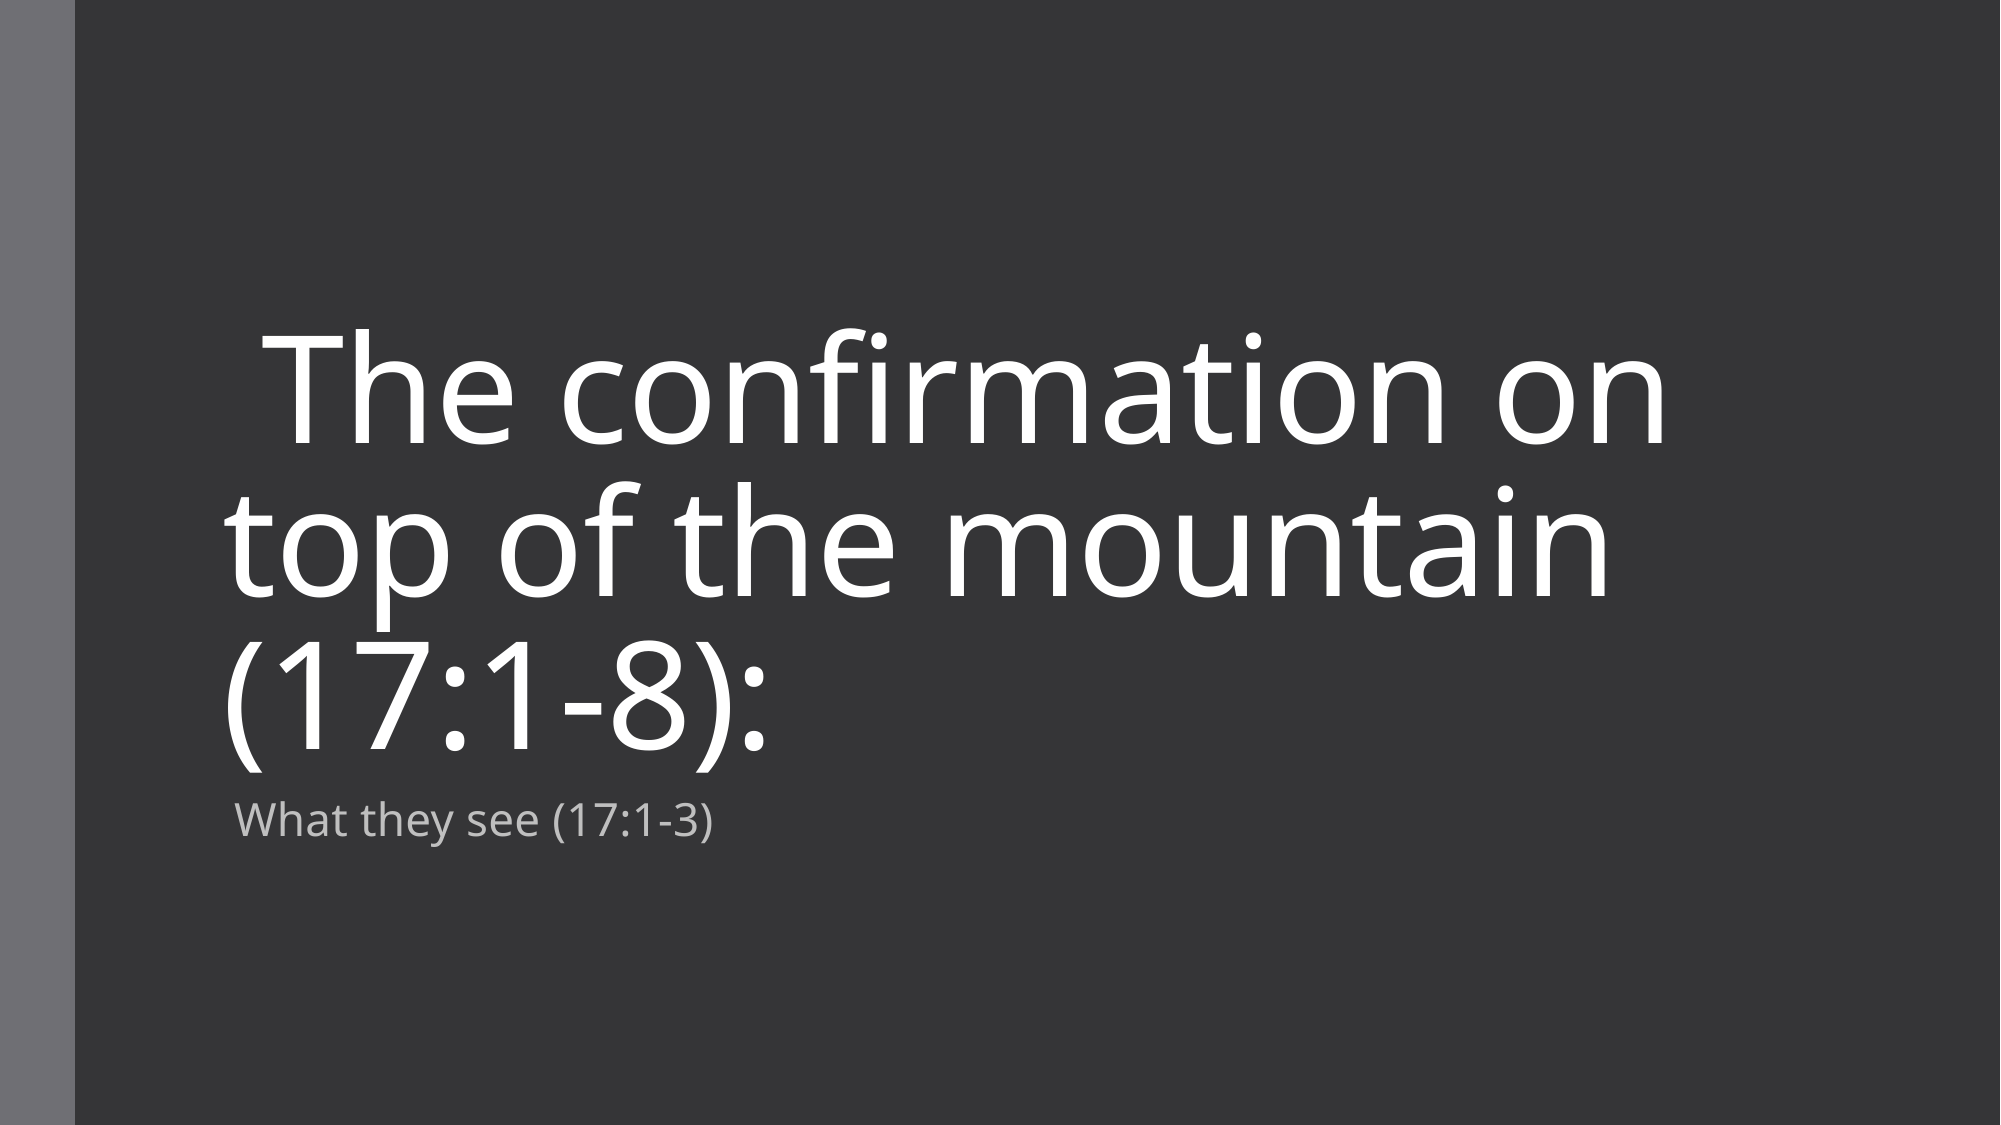

# The confirmation on top of the mountain (17:1-8):
 What they see (17:1-3)